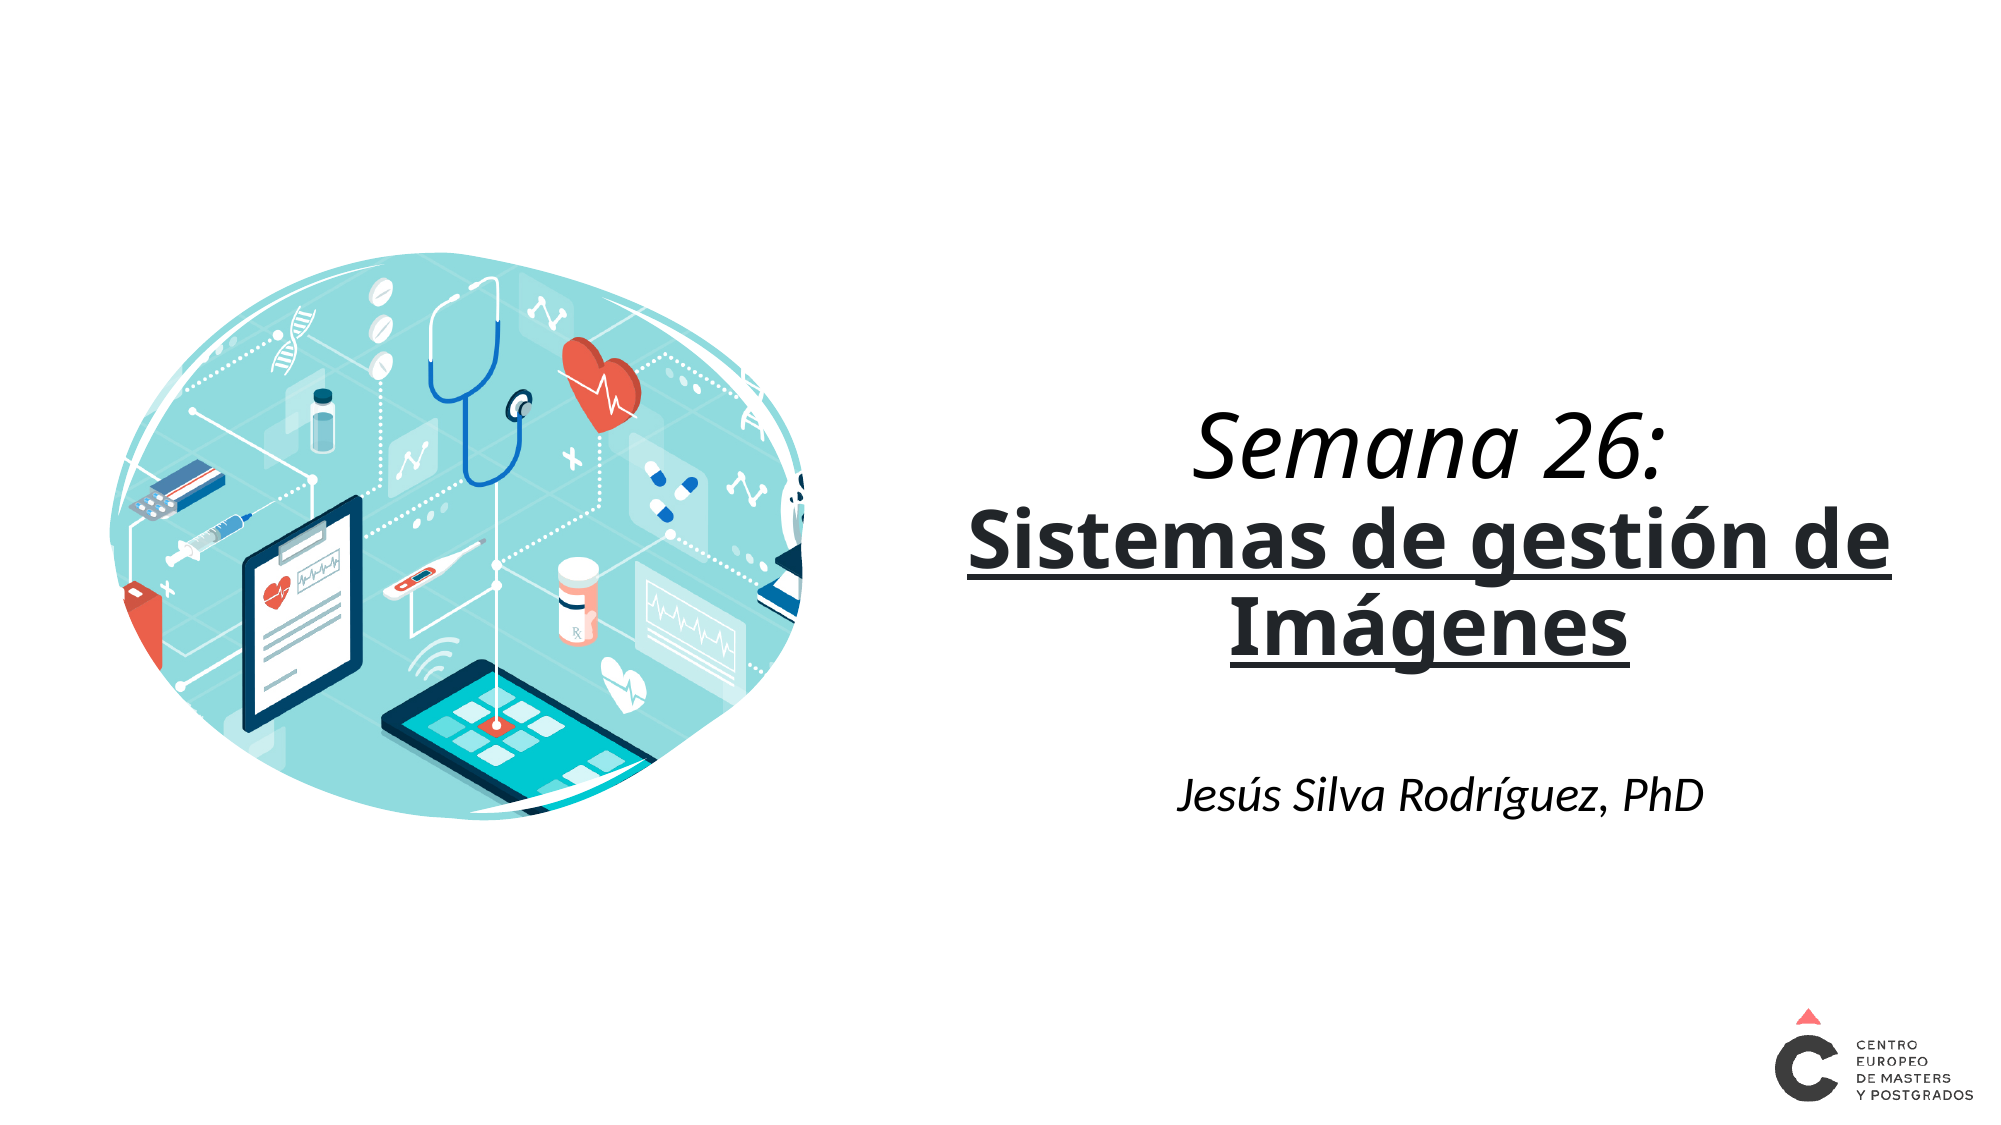

# Semana 26: Sistemas de gestión de Imágenes
Jesús Silva Rodríguez, PhD